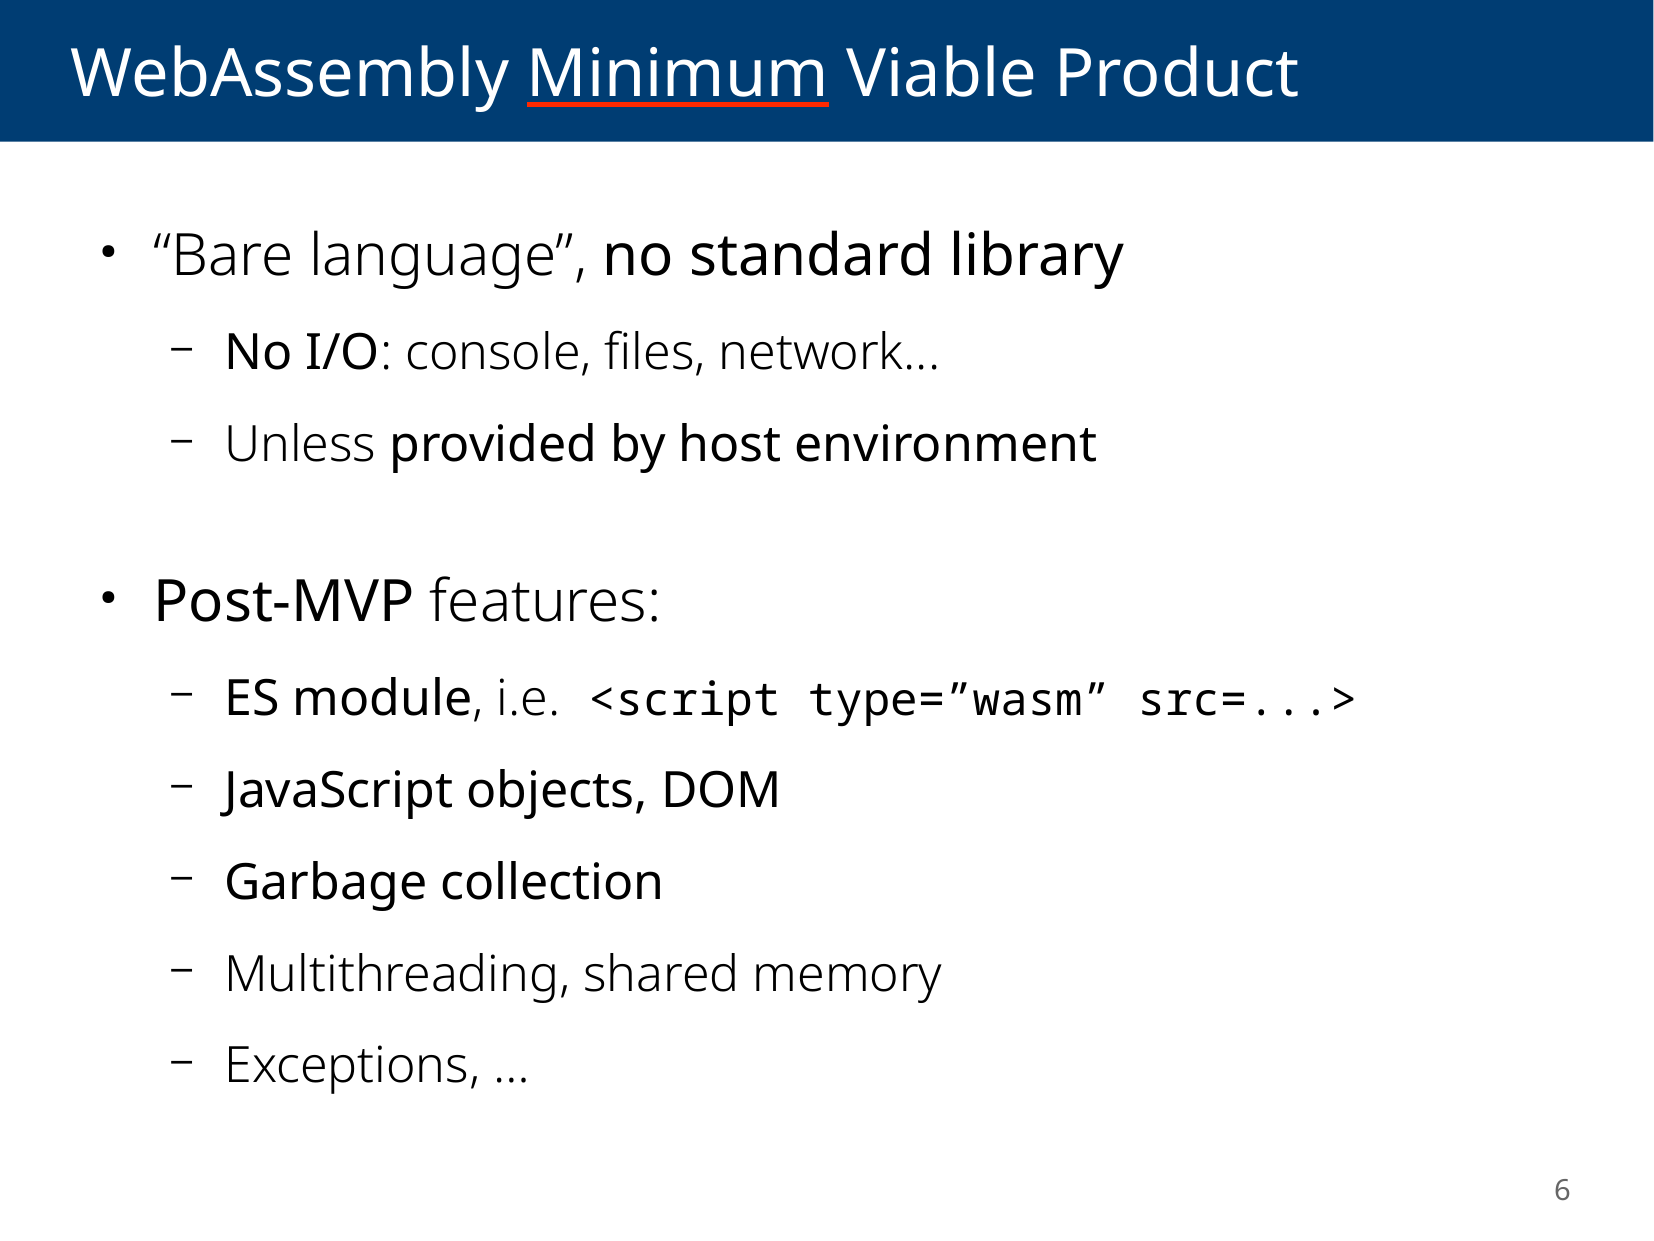

# WebAssembly Minimum Viable Product
“Bare language”, no standard library
No I/O: console, files, network...
Unless provided by host environment
Post-MVP features:
ES module, i.e. <script type=”wasm” src=...>
JavaScript objects, DOM
Garbage collection
Multithreading, shared memory
Exceptions, …
6